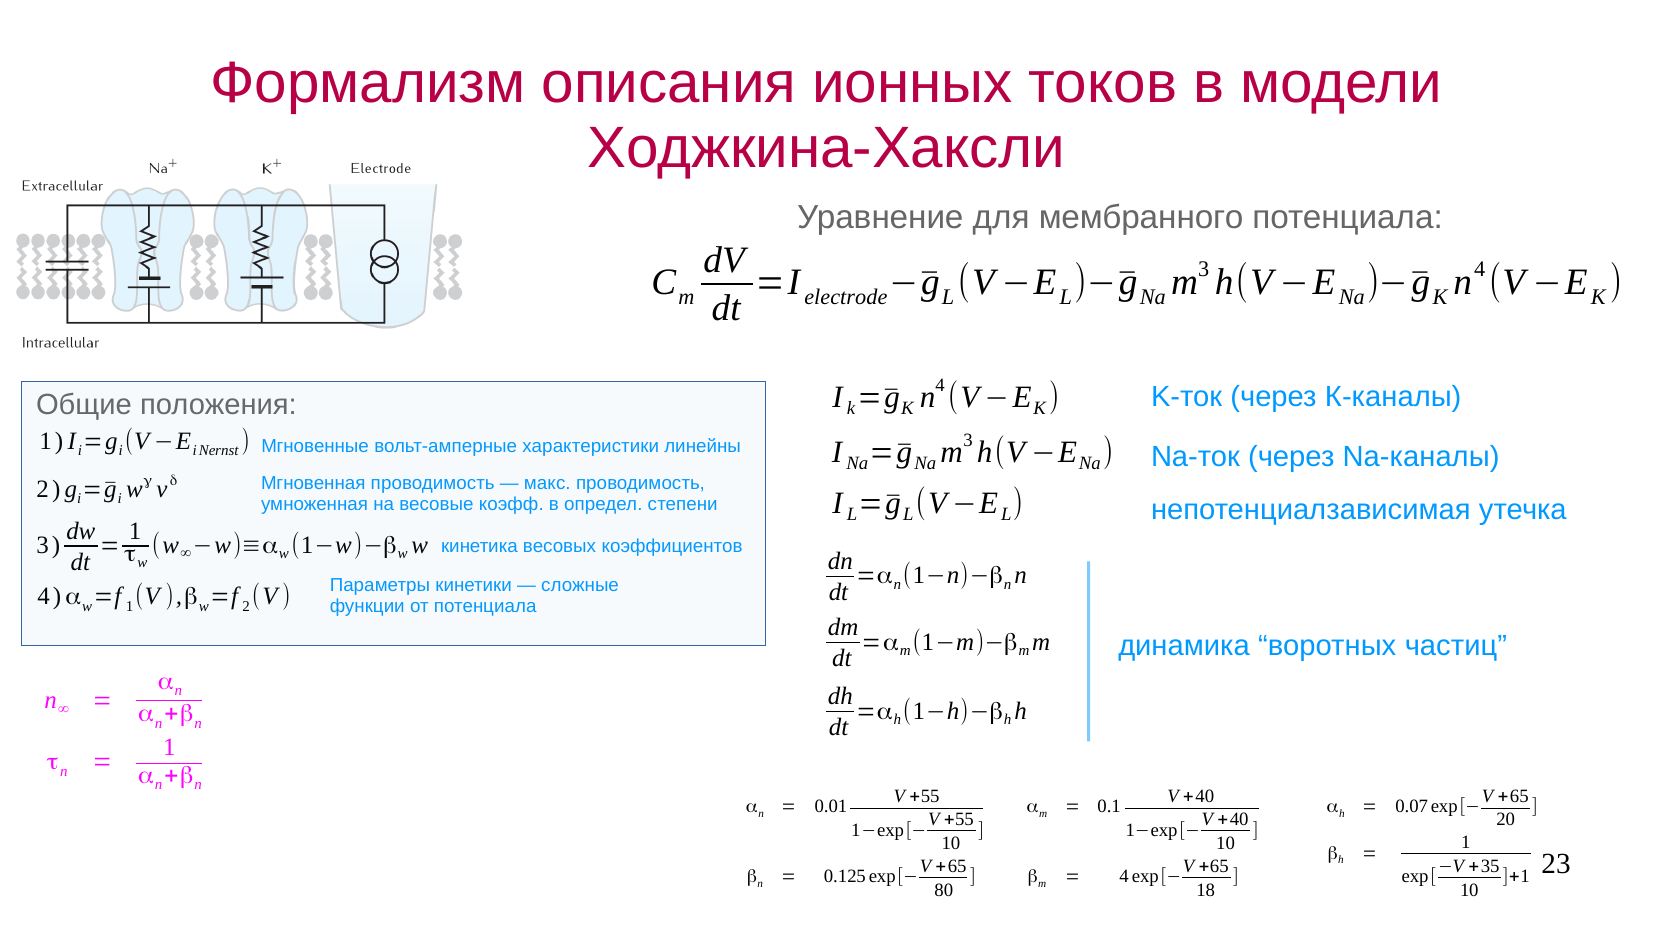

# Формализм описания ионных токов в модели Ходжкина-Хаксли
Уравнение для мембранного потенциала:
K-ток (через К-каналы)
Общие положения:
Мгновенные вольт-амперные характеристики линейны
Na-ток (через Na-каналы)
Мгновенная проводимость — макс. проводимость, умноженная на весовые коэфф. в определ. степени
непотенциалзависимая утечка
кинетика весовых коэффициентов
Параметры кинетики — сложные функции от потенциала
динамика “воротных частиц”
23